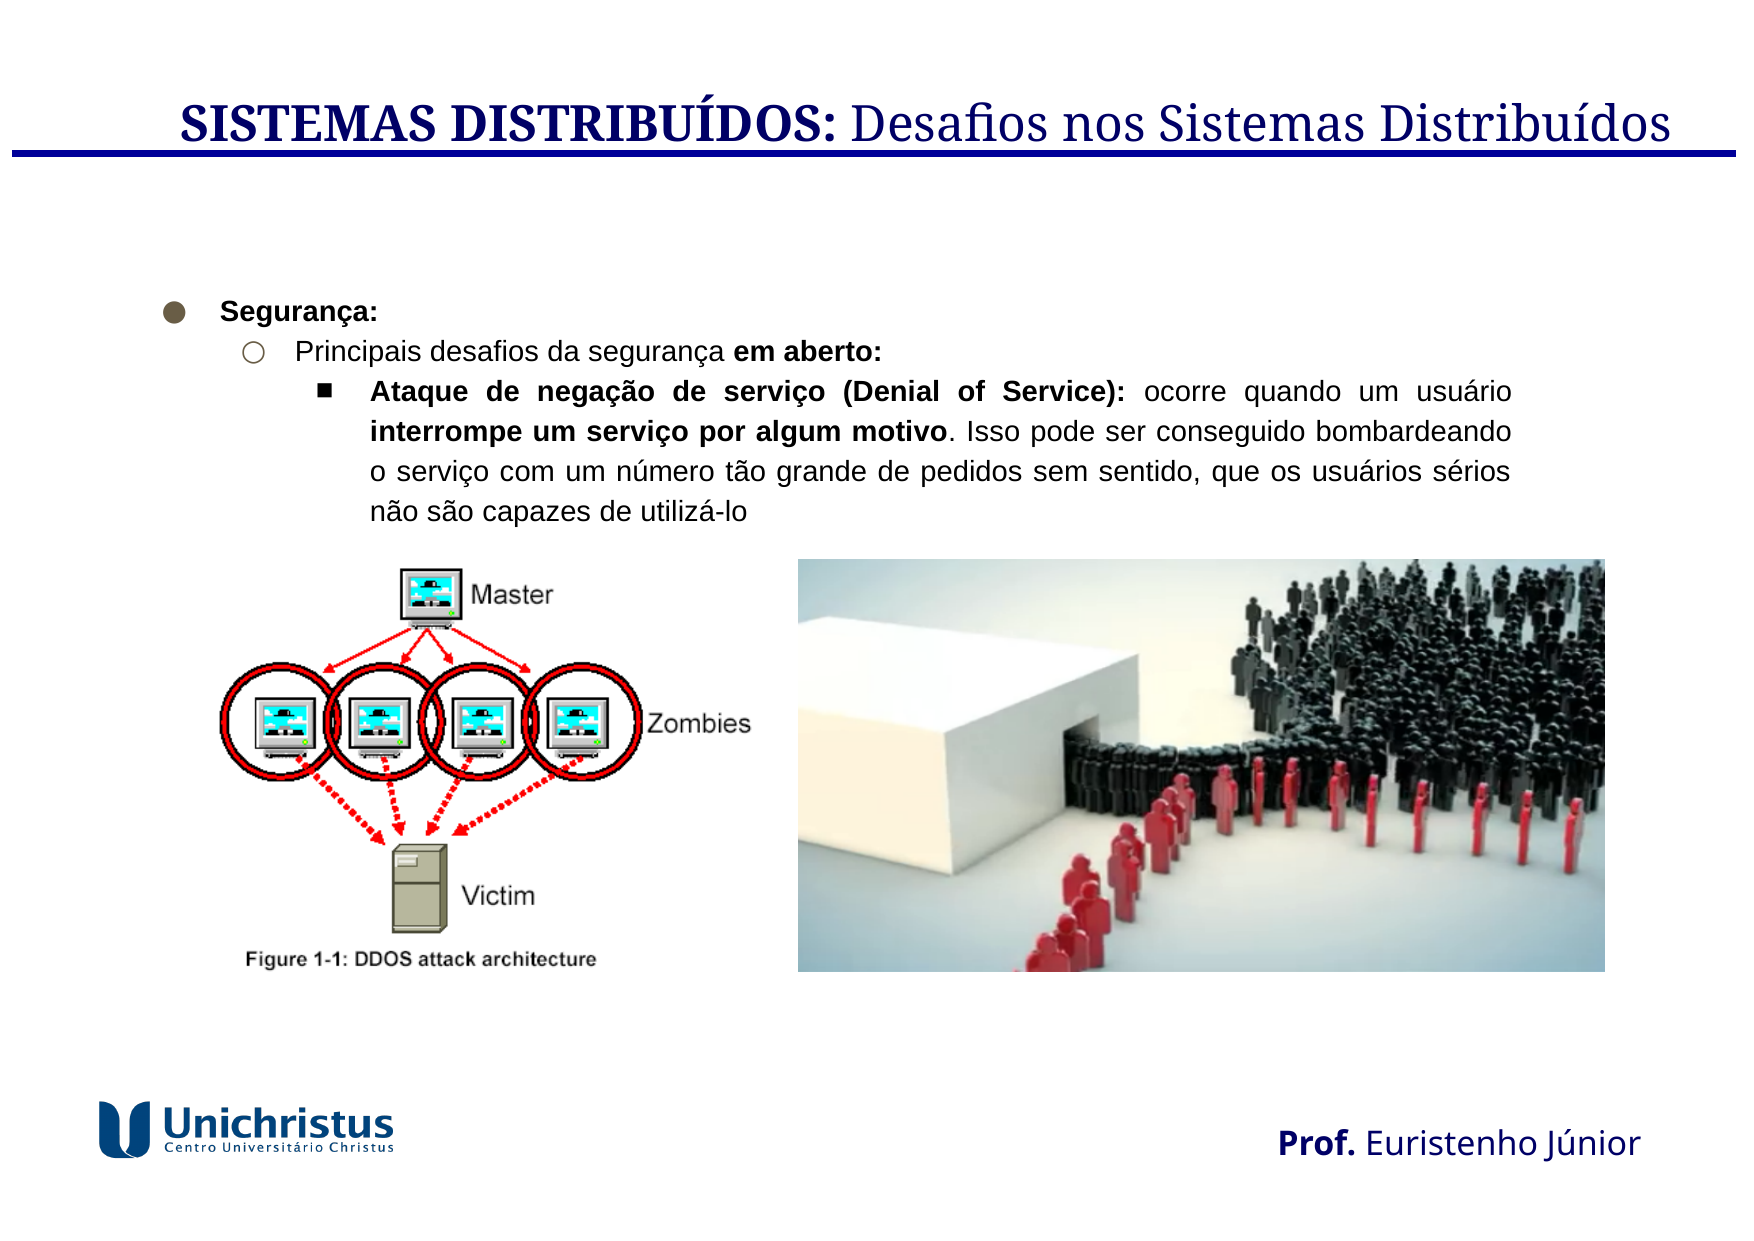

SISTEMAS DISTRIBUÍDOS: Desafios nos Sistemas Distribuídos
Segurança:
Principais desafios da segurança em aberto:
Ataque de negação de serviço (Denial of Service): ocorre quando um usuário interrompe um serviço por algum motivo. Isso pode ser conseguido bombardeando o serviço com um número tão grande de pedidos sem sentido, que os usuários sérios não são capazes de utilizá-lo
Prof. Euristenho Júnior